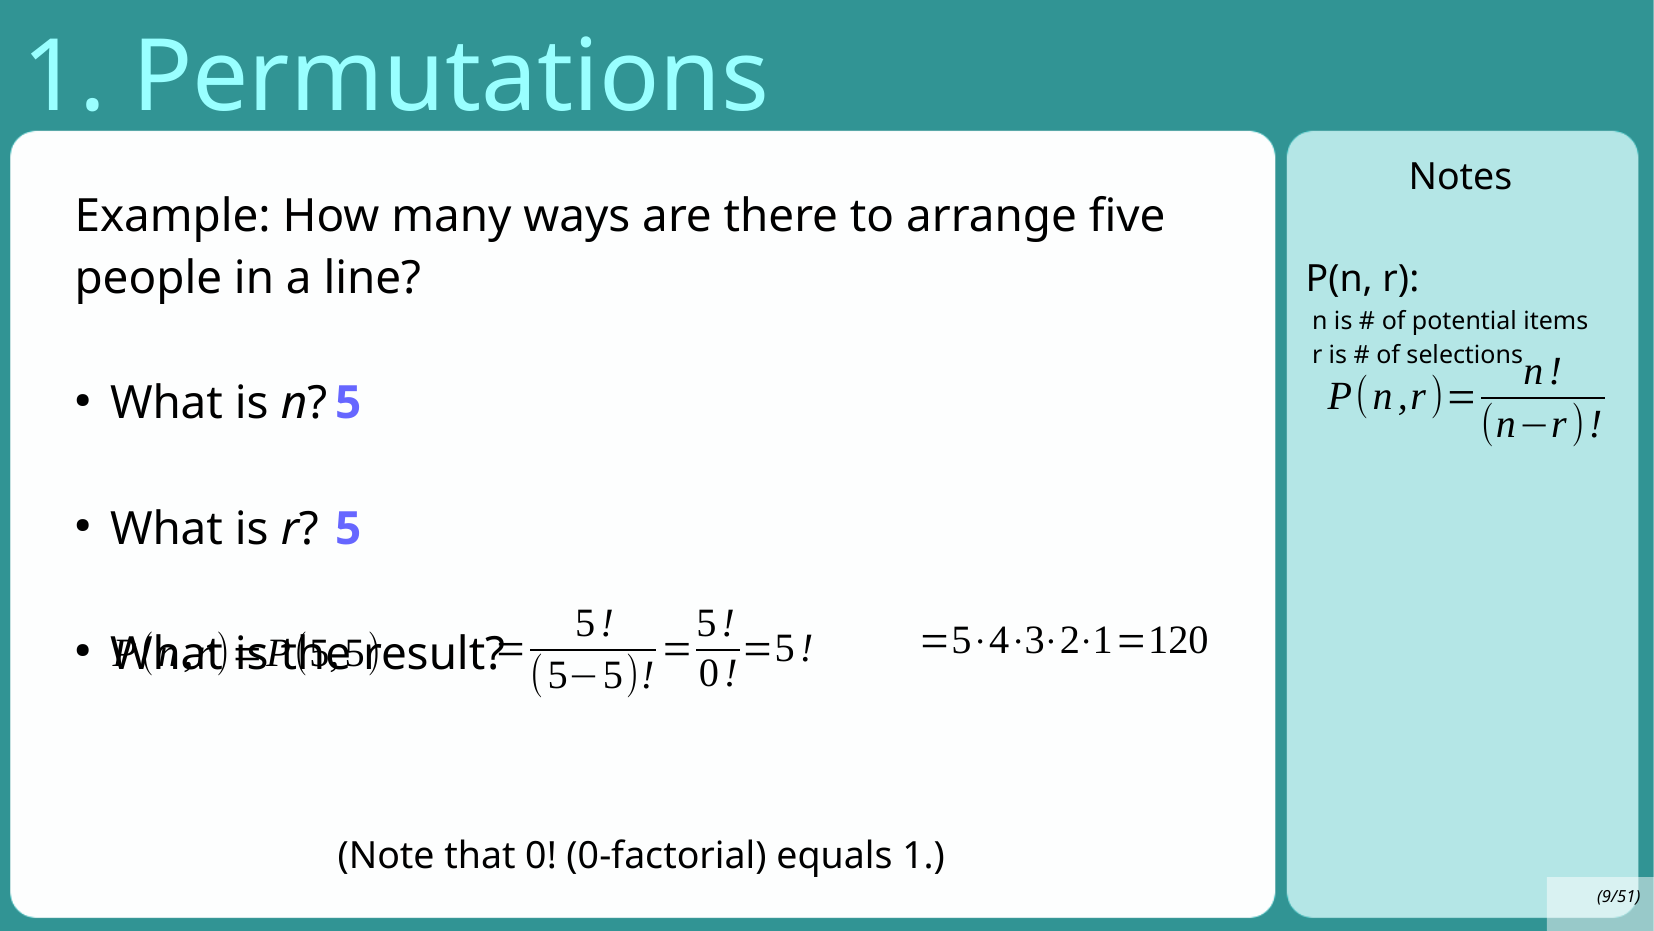

# 1. Permutations
Notes
P(n, r):
 n is # of potential items
 r is # of selections
Example: How many ways are there to arrange five people in a line?
What is n?	5
What is r?	5
What is the result?
(Note that 0! (0-factorial) equals 1.)